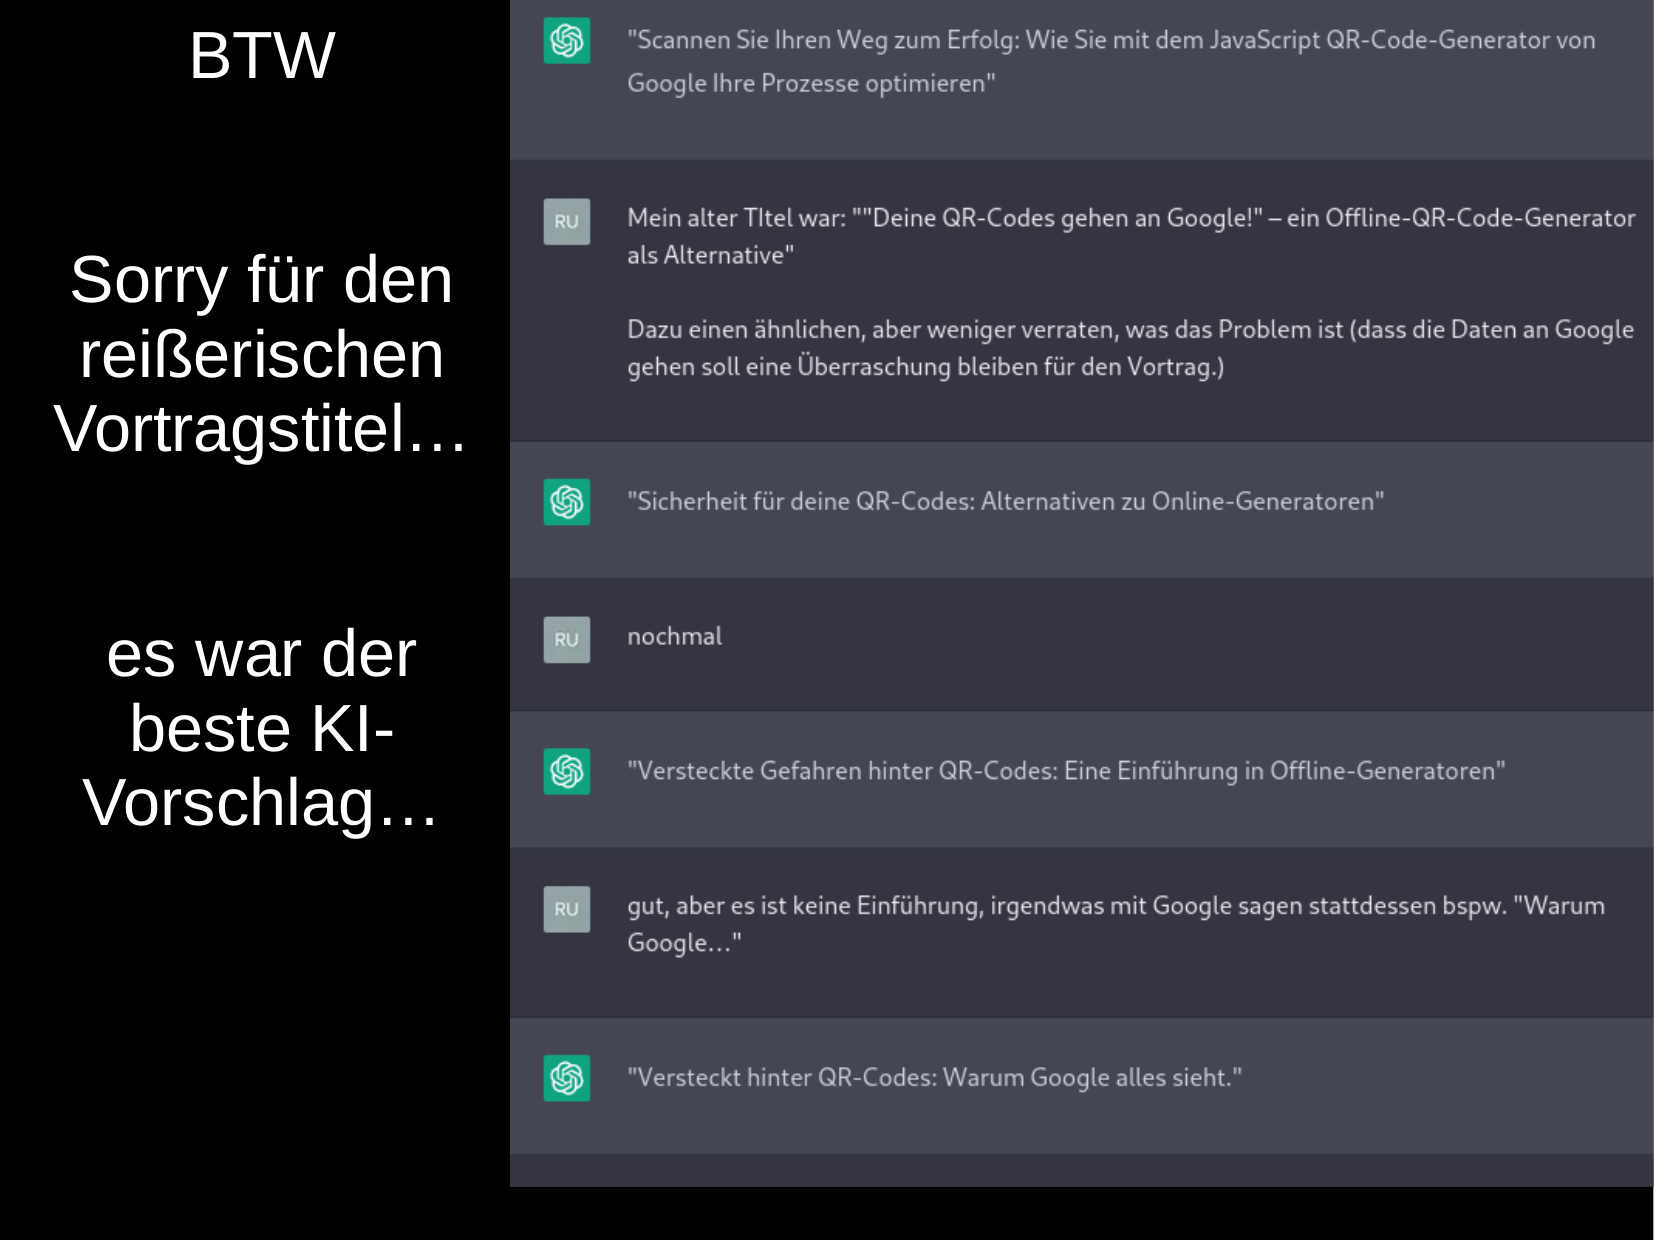

# BTW Sorry für den reißerischen Vortragstitel… es war der beste KI-Vorschlag…